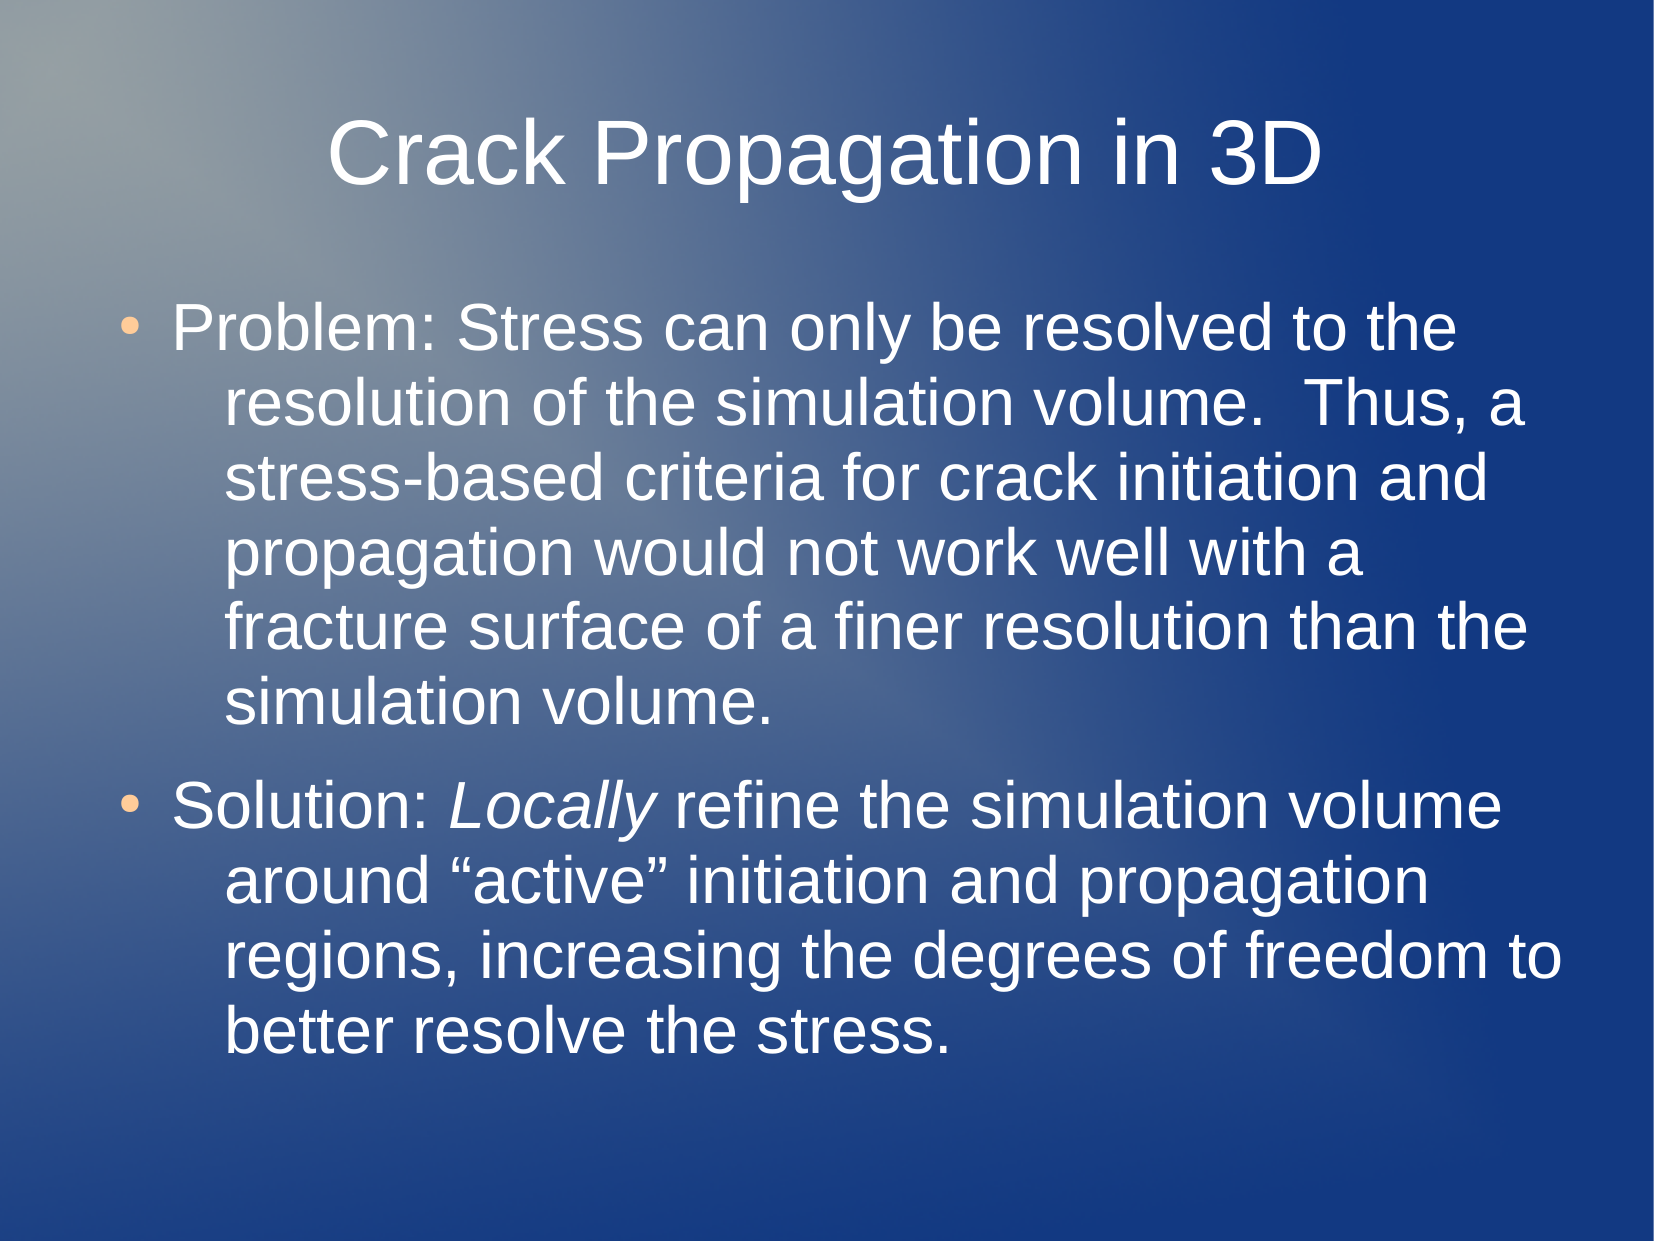

# Crack Propagation in 3D
Problem: Stress can only be resolved to the resolution of the simulation volume. Thus, a stress-based criteria for crack initiation and propagation would not work well with a fracture surface of a finer resolution than the simulation volume.
Solution: Locally refine the simulation volume around “active” initiation and propagation regions, increasing the degrees of freedom to better resolve the stress.